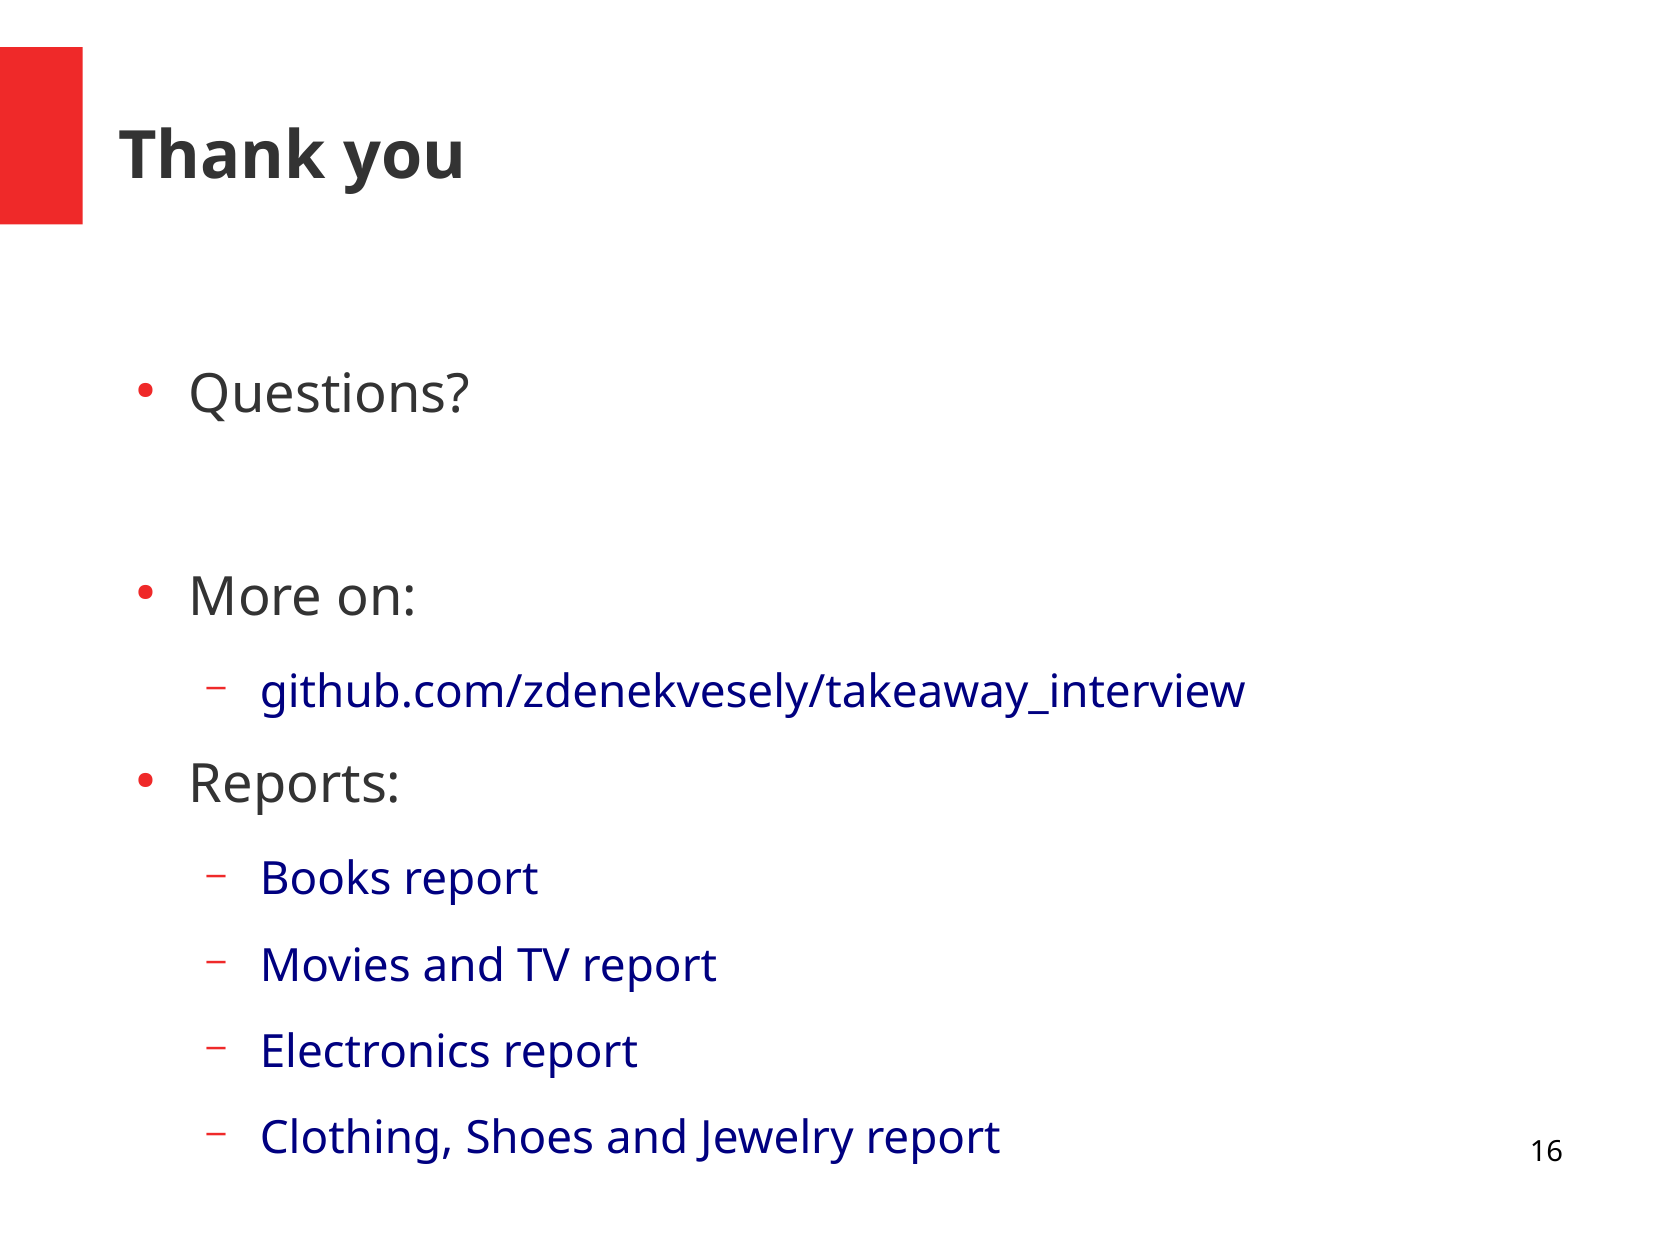

# Thank you
Questions?
More on:
github.com/zdenekvesely/takeaway_interview
Reports:
Books report
Movies and TV report
Electronics report
Clothing, Shoes and Jewelry report
16